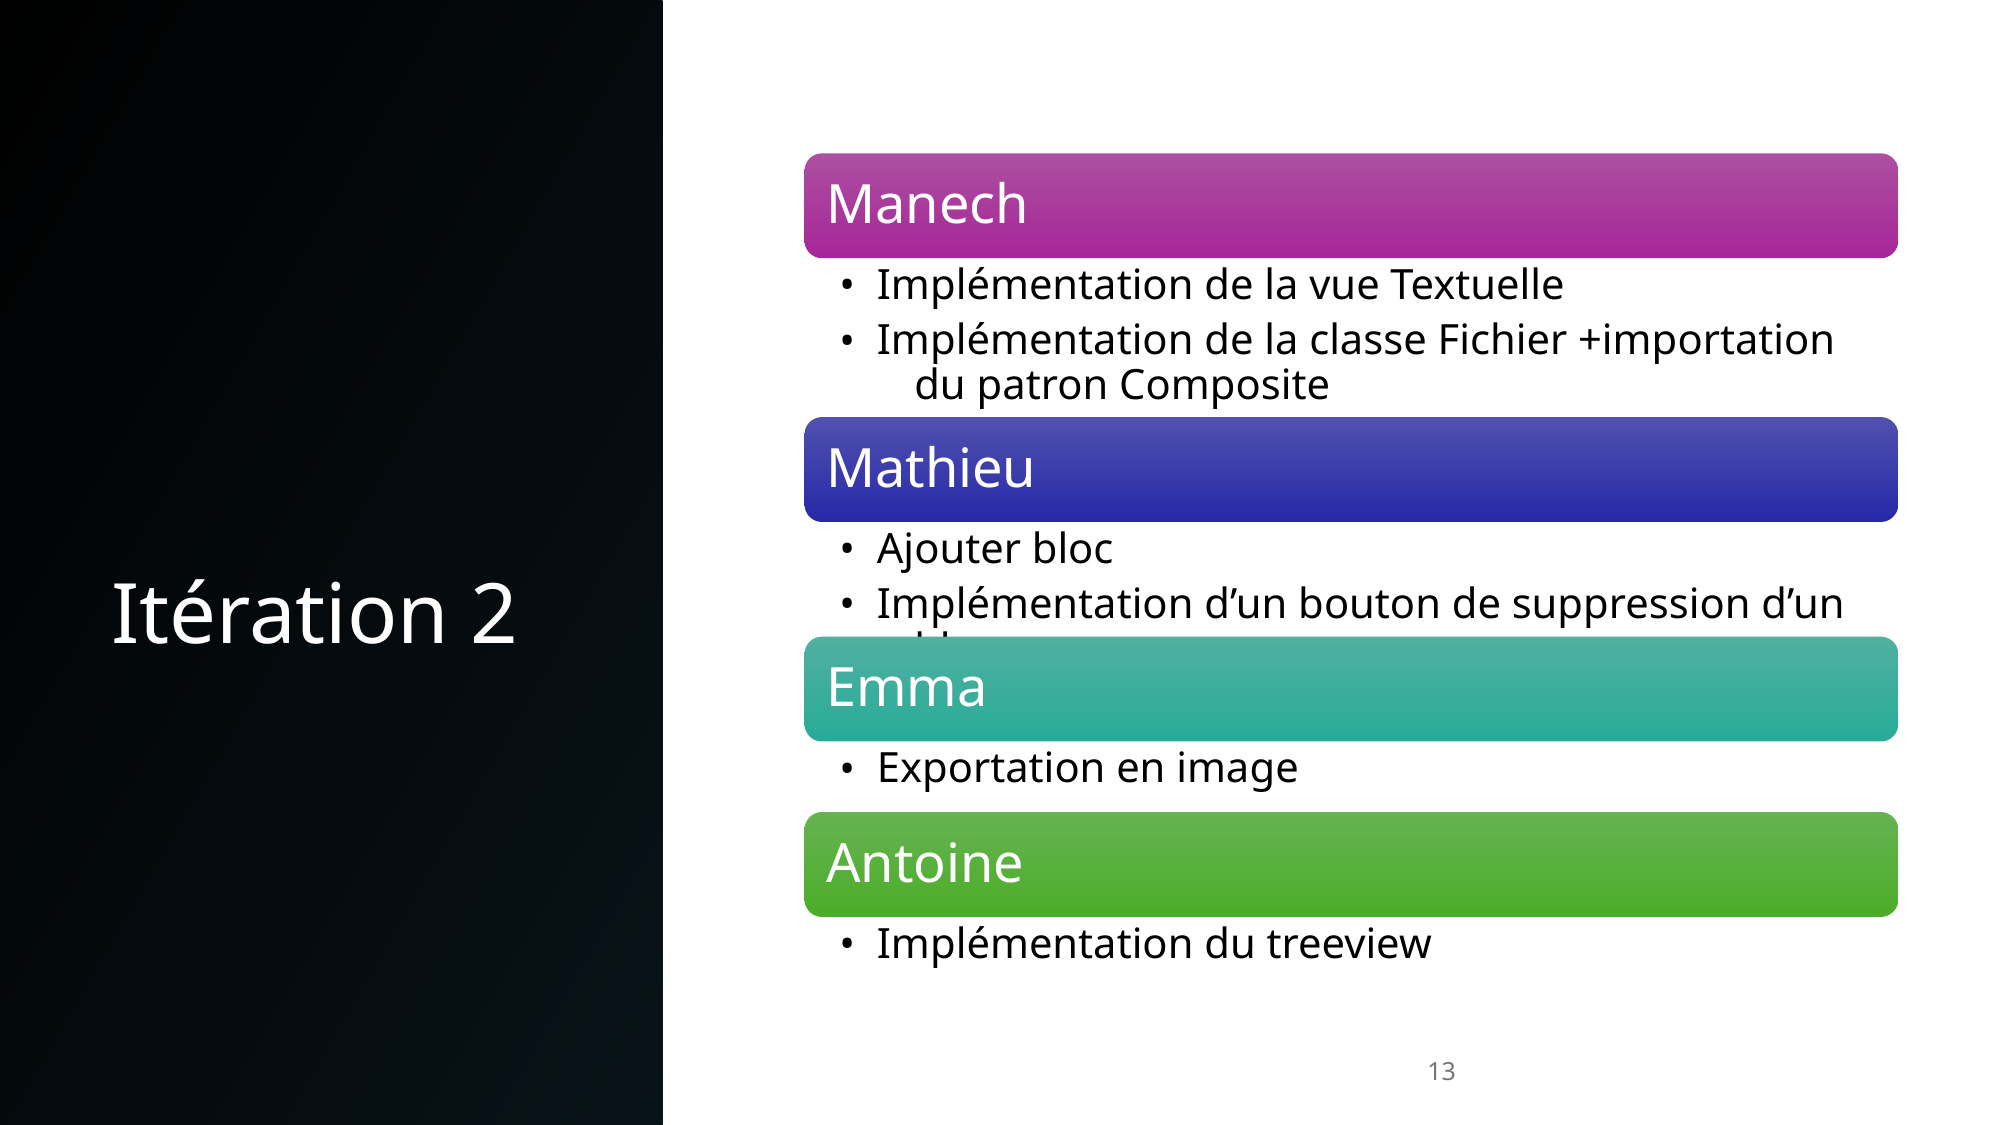

Manech
Implémentation de la vue Textuelle
Implémentation de la classe Fichier +importation du patron Composite
Mathieu
Ajouter bloc
Implémentation d’un bouton de suppression d’un bloc
Emma
Exportation en image
Antoine
Implémentation du treeview
# Itération 2
13